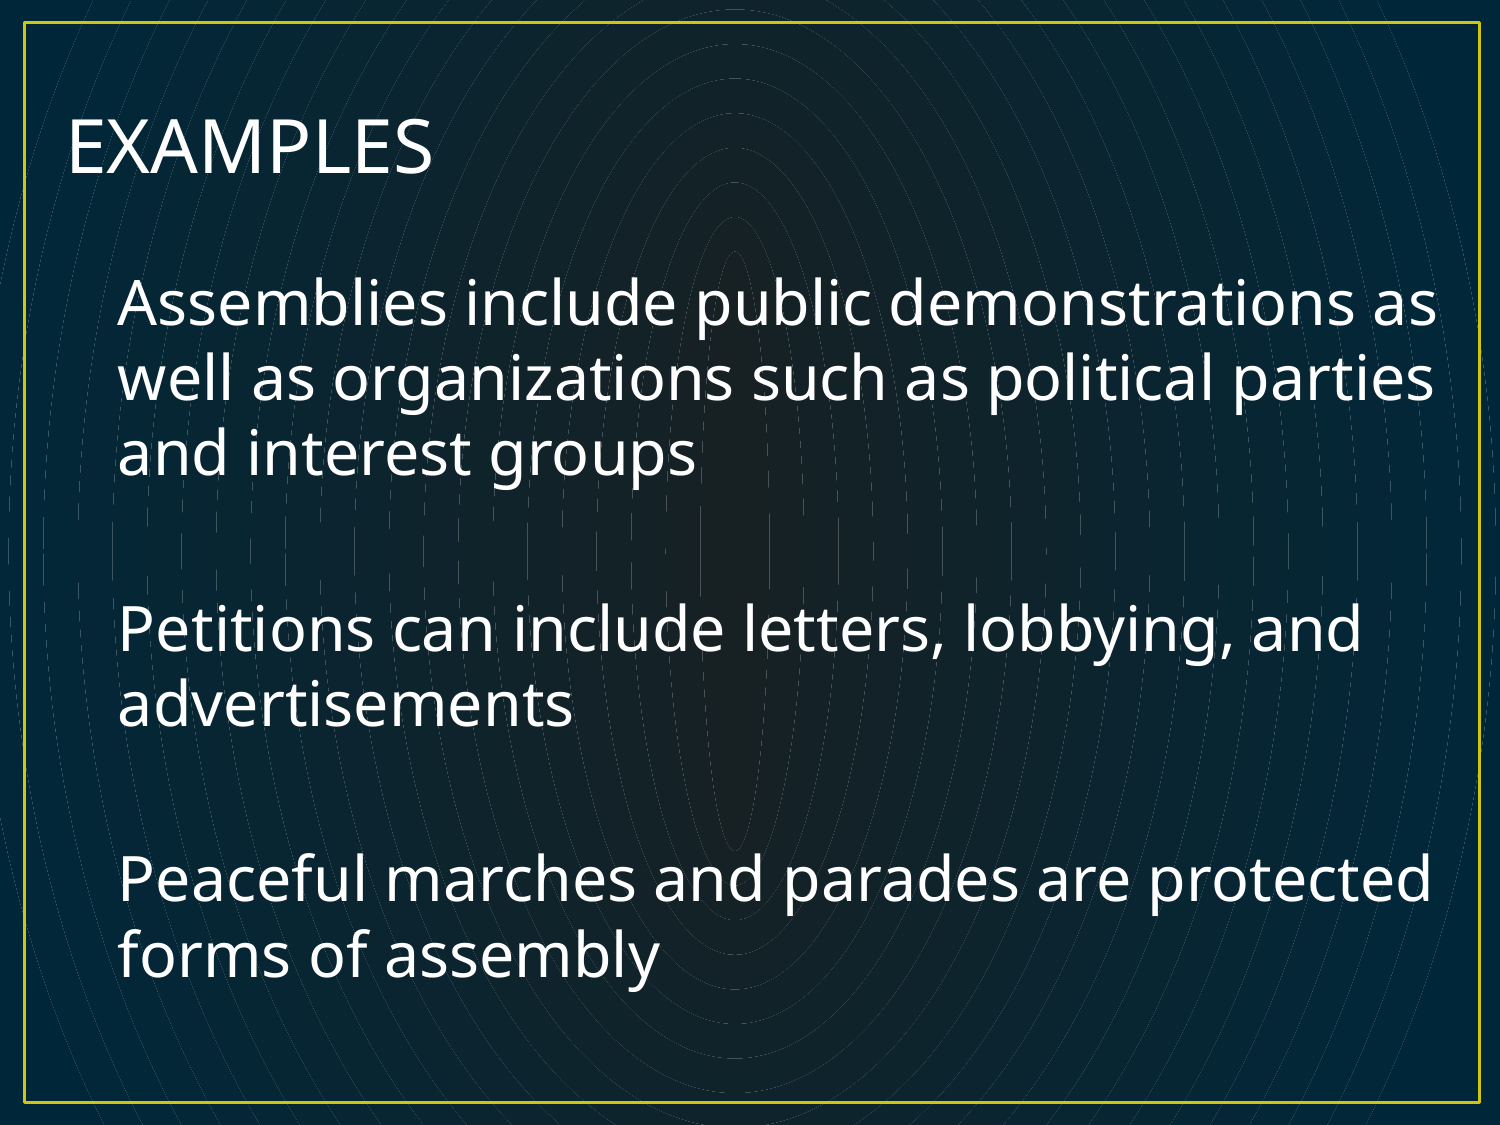

# EXAMPLES
Assemblies include public demonstrations as well as organizations such as political parties and interest groups
Petitions can include letters, lobbying, and advertisements
Peaceful marches and parades are protected forms of assembly